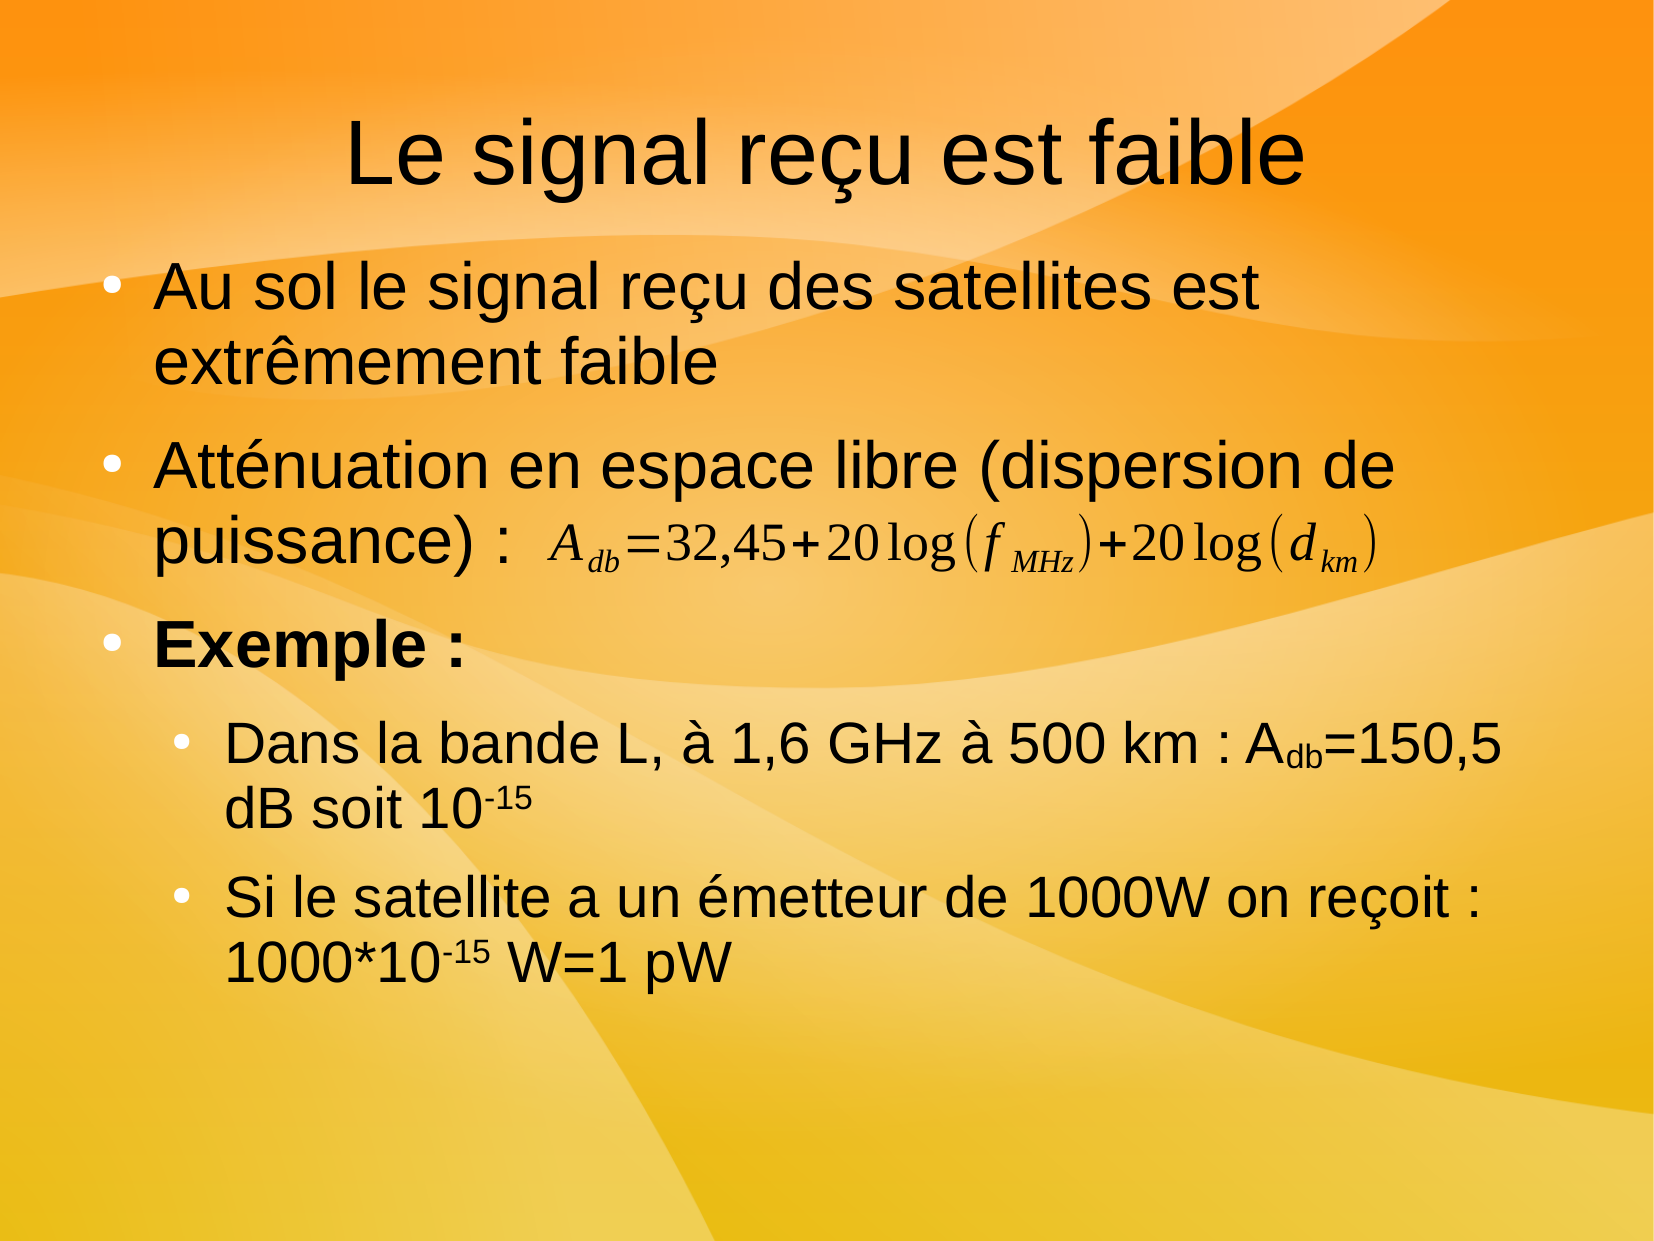

# Le signal reçu est faible
Au sol le signal reçu des satellites est extrêmement faible
Atténuation en espace libre (dispersion de puissance) :
Exemple :
Dans la bande L, à 1,6 GHz à 500 km : Adb=150,5 dB soit 10-15
Si le satellite a un émetteur de 1000W on reçoit : 1000*10-15 W=1 pW